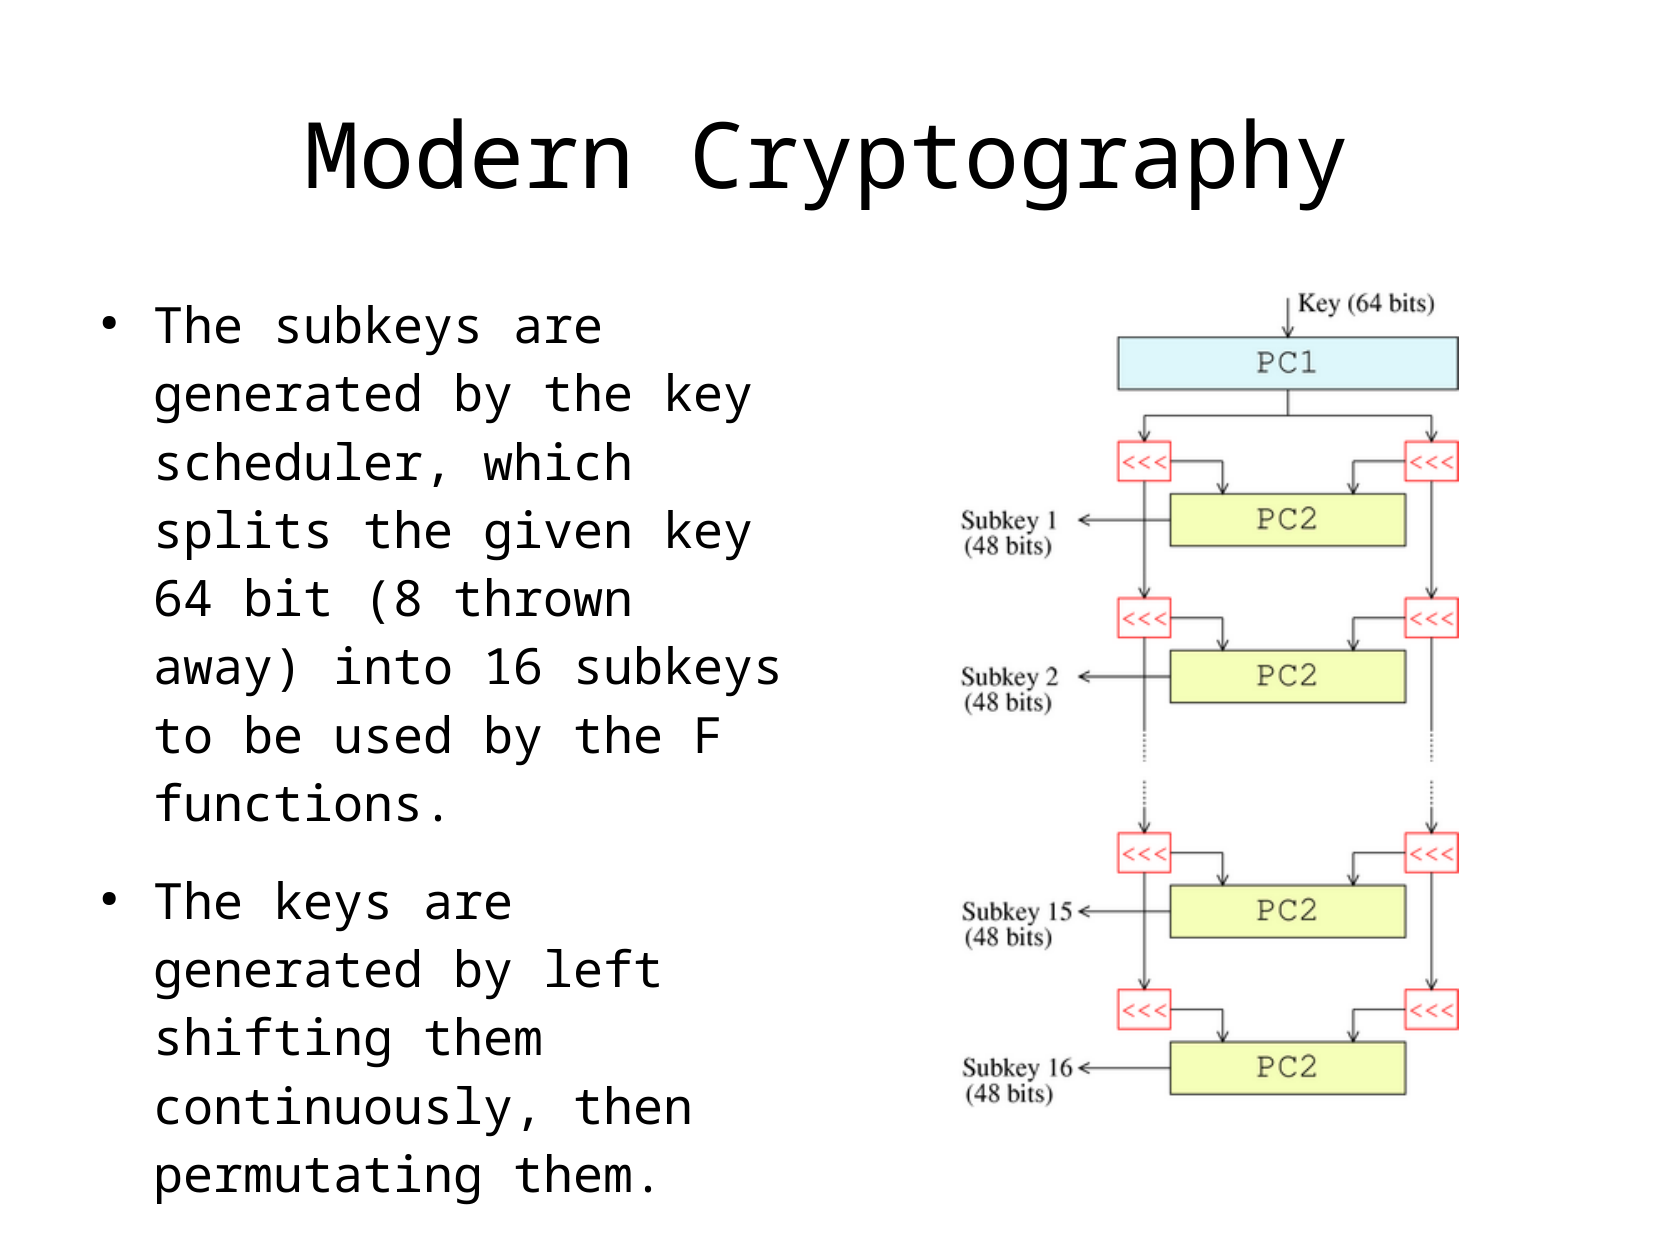

# Modern Cryptography
The subkeys are generated by the key scheduler, which splits the given key 64 bit (8 thrown away) into 16 subkeys to be used by the F functions.
The keys are generated by left shifting them continuously, then permutating them.
This keeps the algoirhtm symetric.